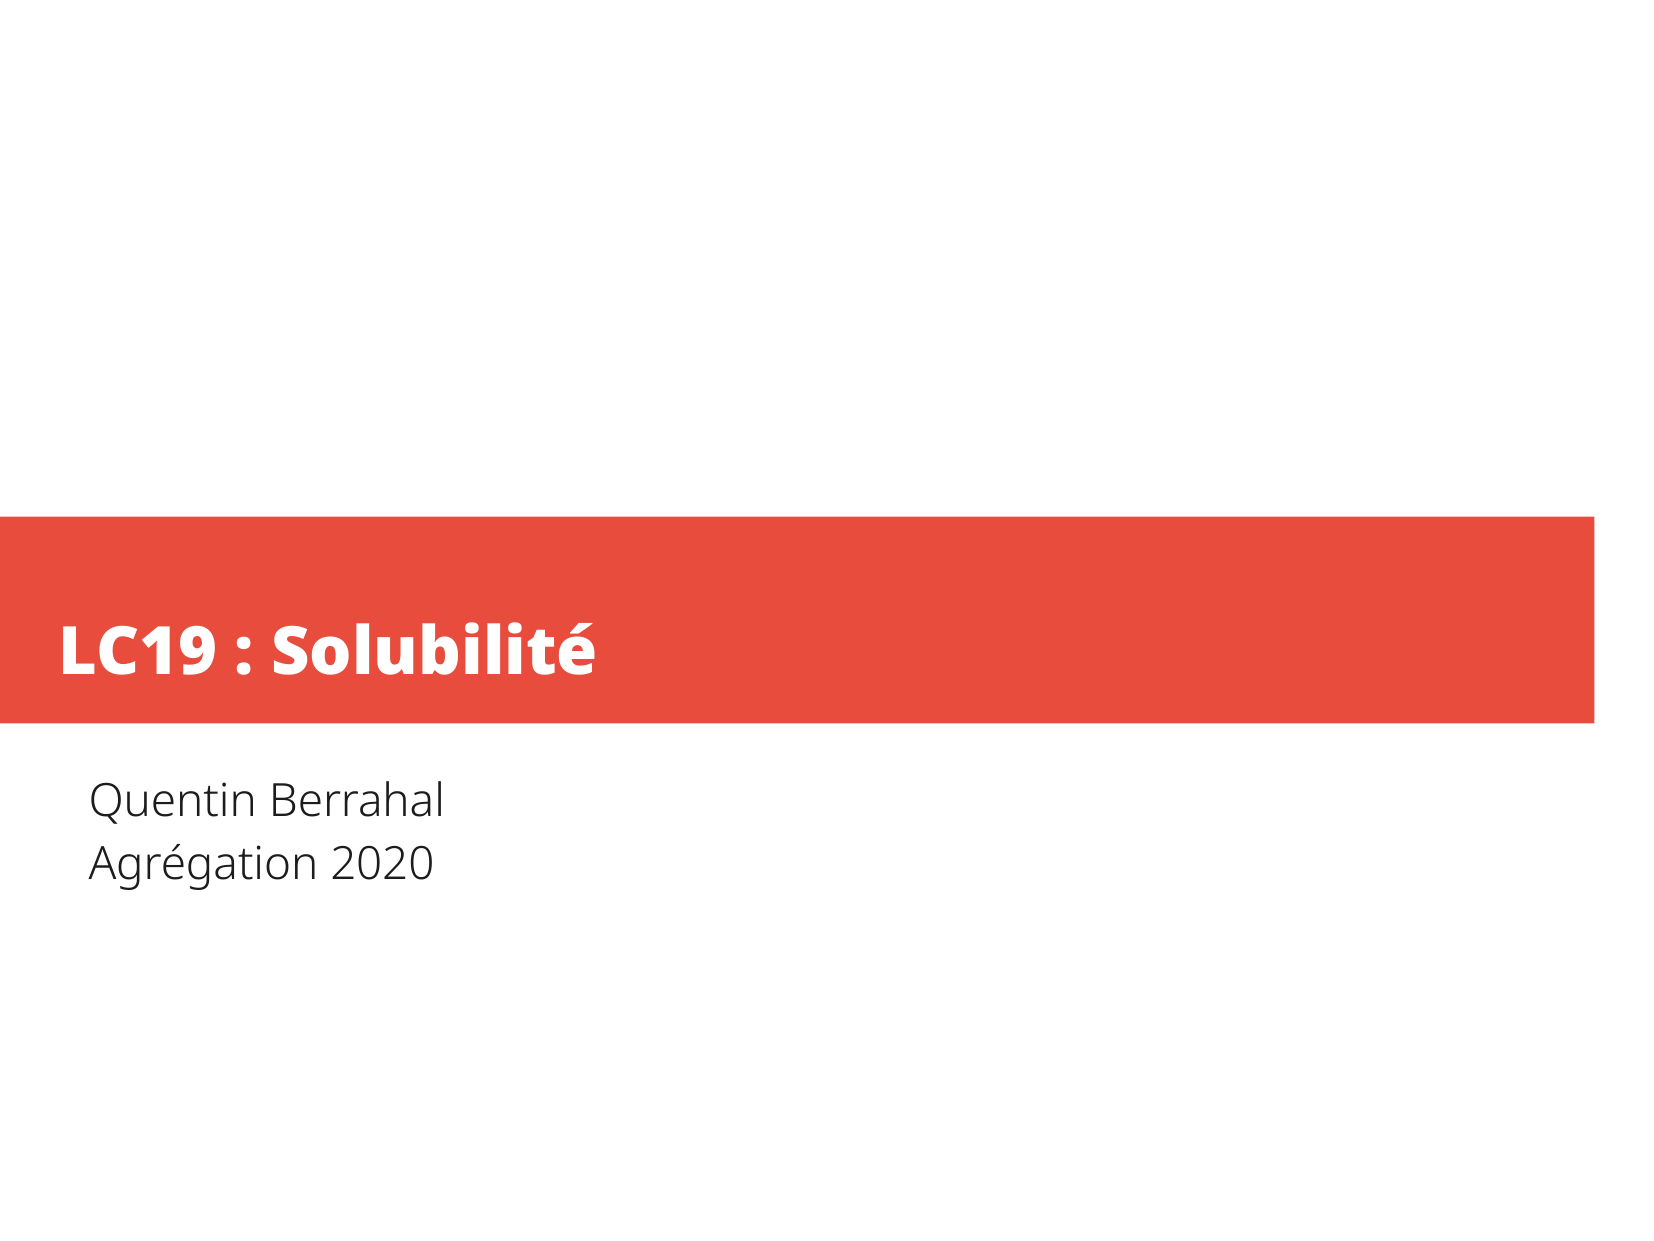

# LC19 : Solubilité
Quentin Berrahal
Agrégation 2020